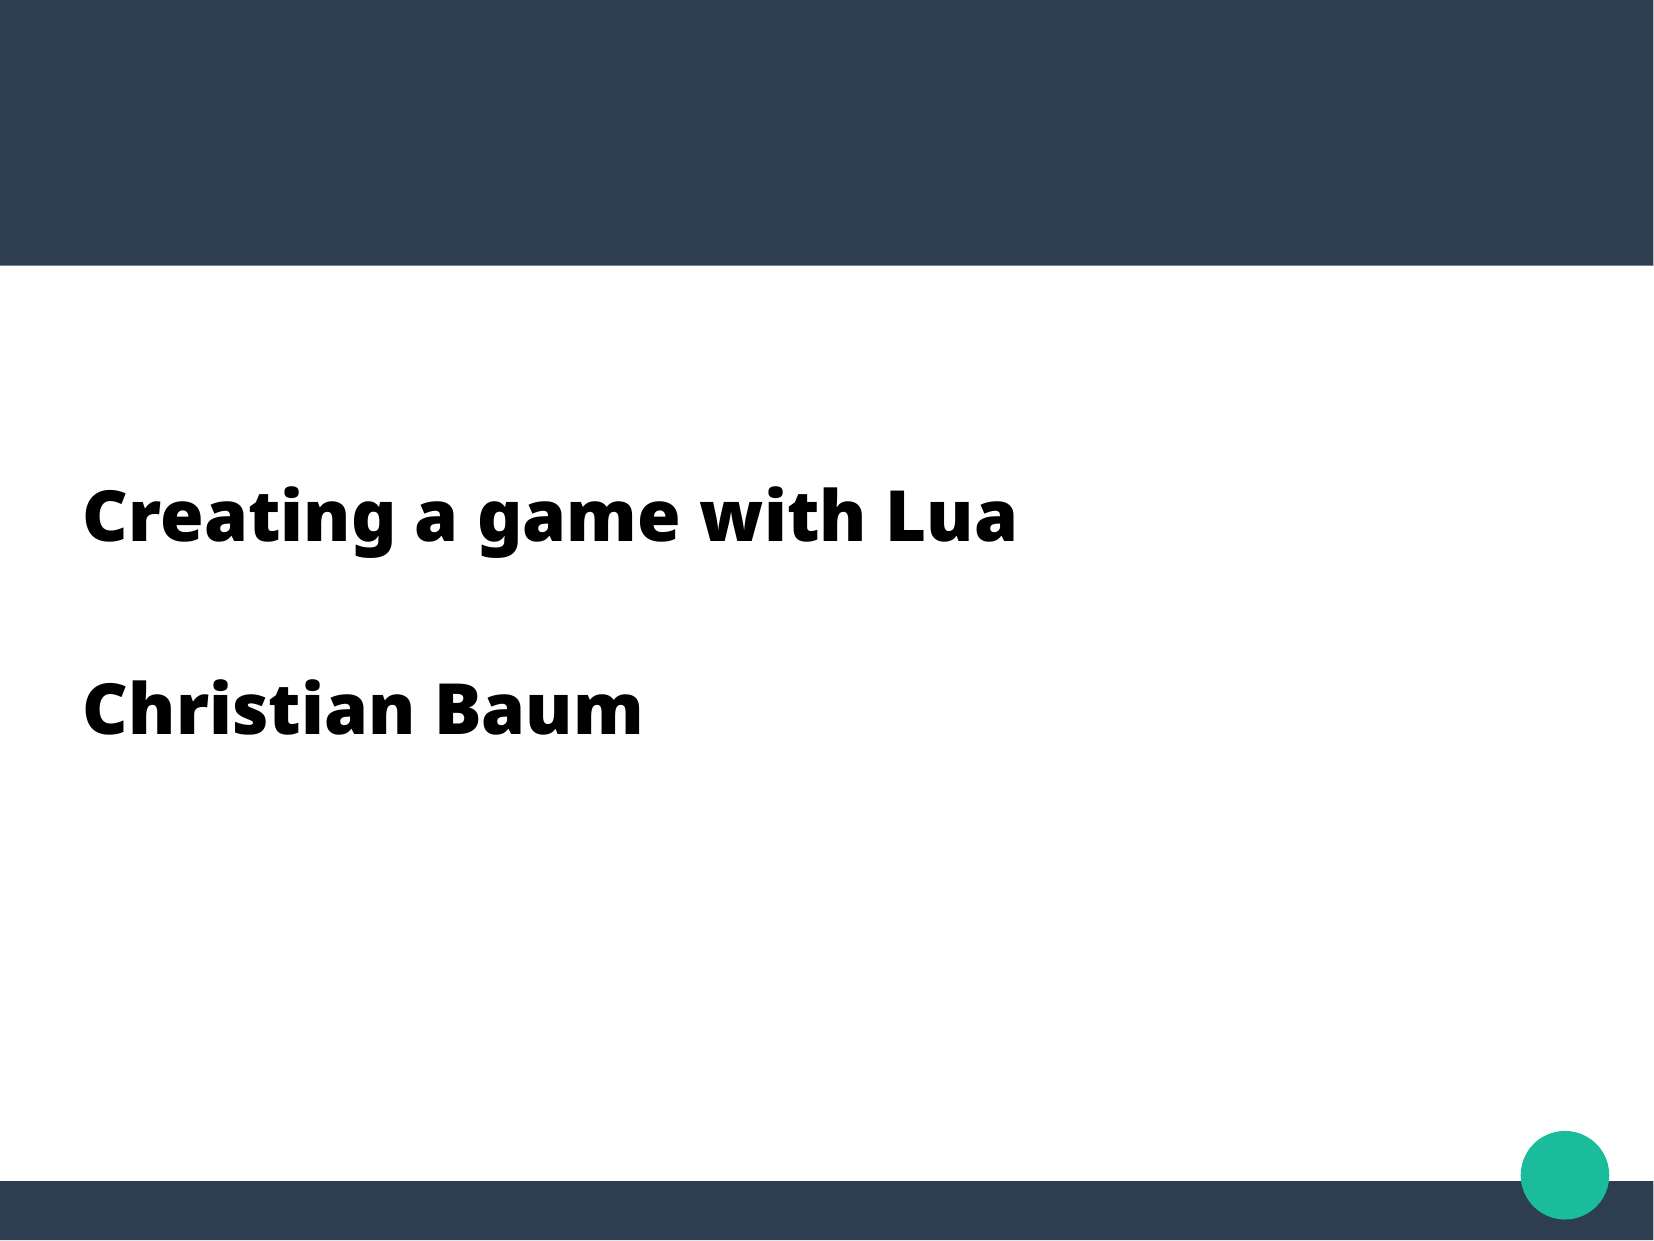

# Creating a game with Lua Christian Baum